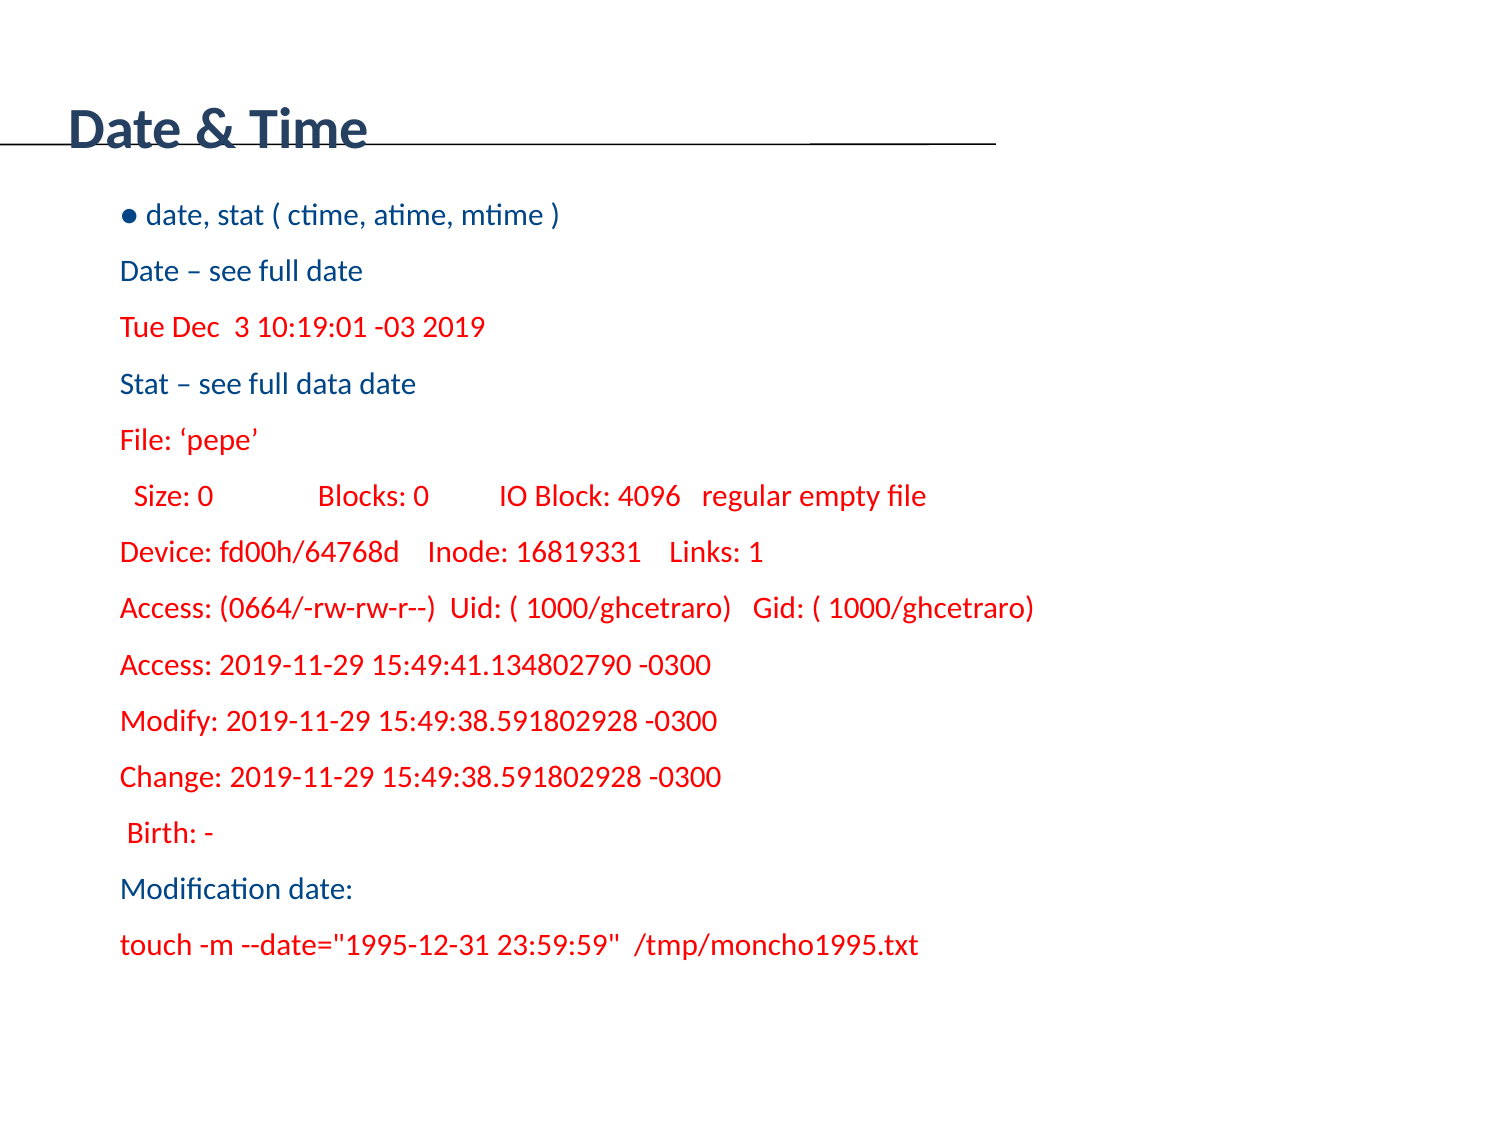

Date & Time
● date, stat ( ctime, atime, mtime )
Date – see full date
Tue Dec 3 10:19:01 -03 2019
Stat – see full data date
File: ‘pepe’
 Size: 0 Blocks: 0 IO Block: 4096 regular empty file
Device: fd00h/64768d Inode: 16819331 Links: 1
Access: (0664/-rw-rw-r--) Uid: ( 1000/ghcetraro) Gid: ( 1000/ghcetraro)
Access: 2019-11-29 15:49:41.134802790 -0300
Modify: 2019-11-29 15:49:38.591802928 -0300
Change: 2019-11-29 15:49:38.591802928 -0300
 Birth: -
Modification date:
touch -m --date="1995-12-31 23:59:59" /tmp/moncho1995.txt